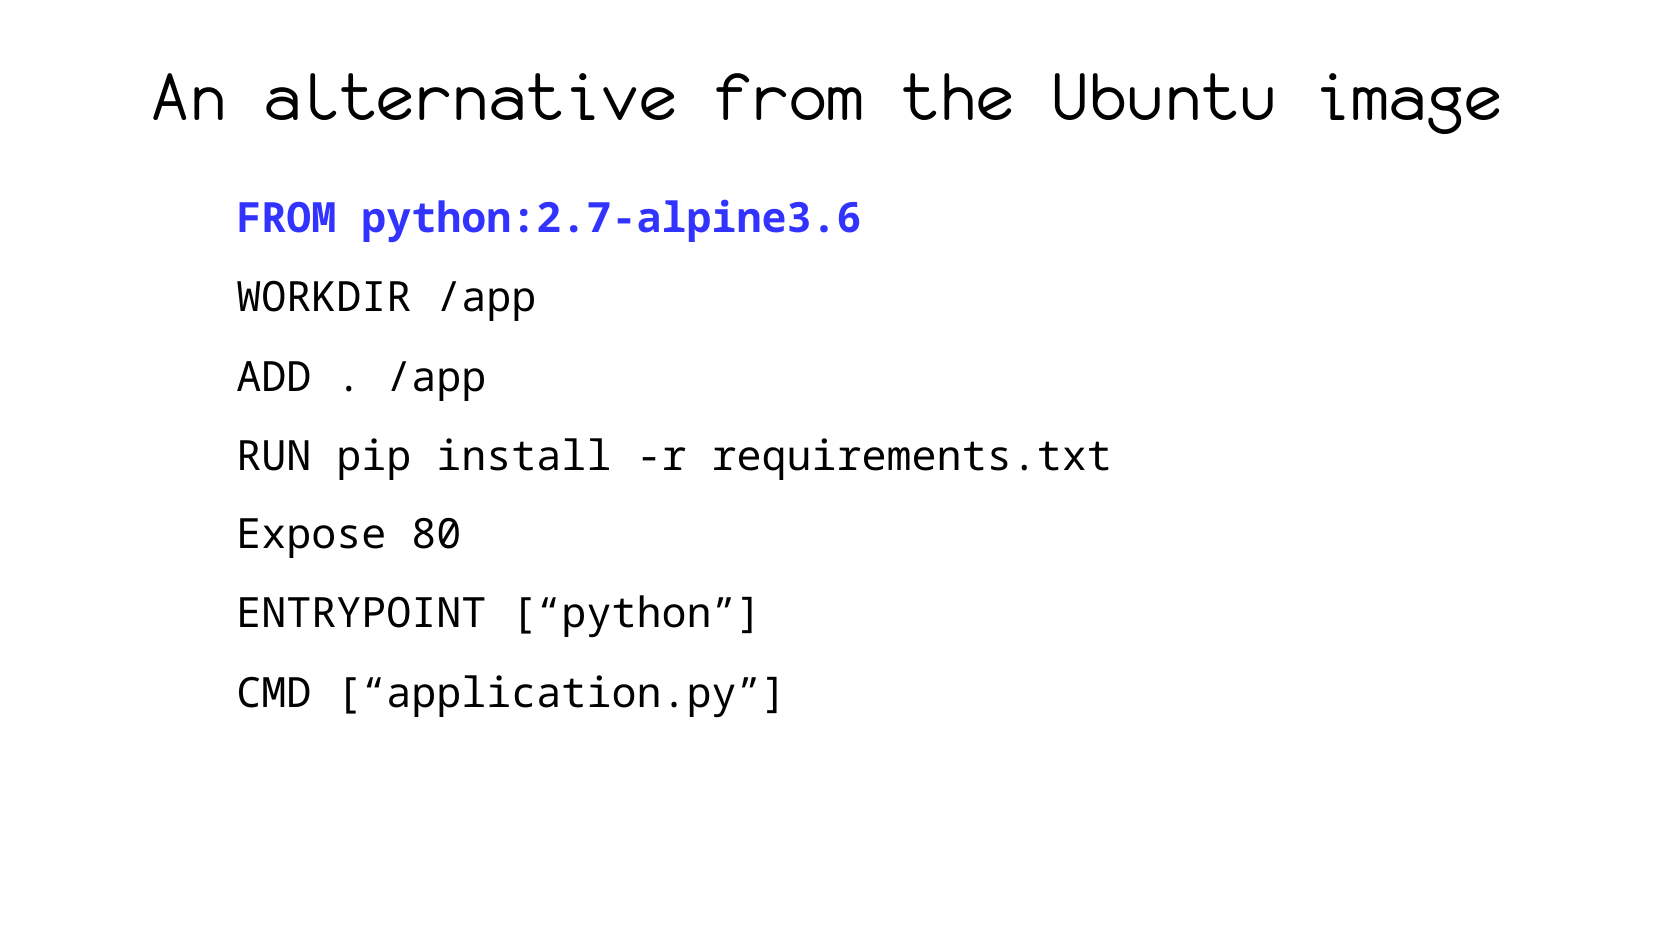

# An alternative from the Ubuntu image
FROM python:2.7-alpine3.6
WORKDIR /app
ADD . /app
RUN pip install -r requirements.txt
Expose 80
ENTRYPOINT [“python”]
CMD [“application.py”]